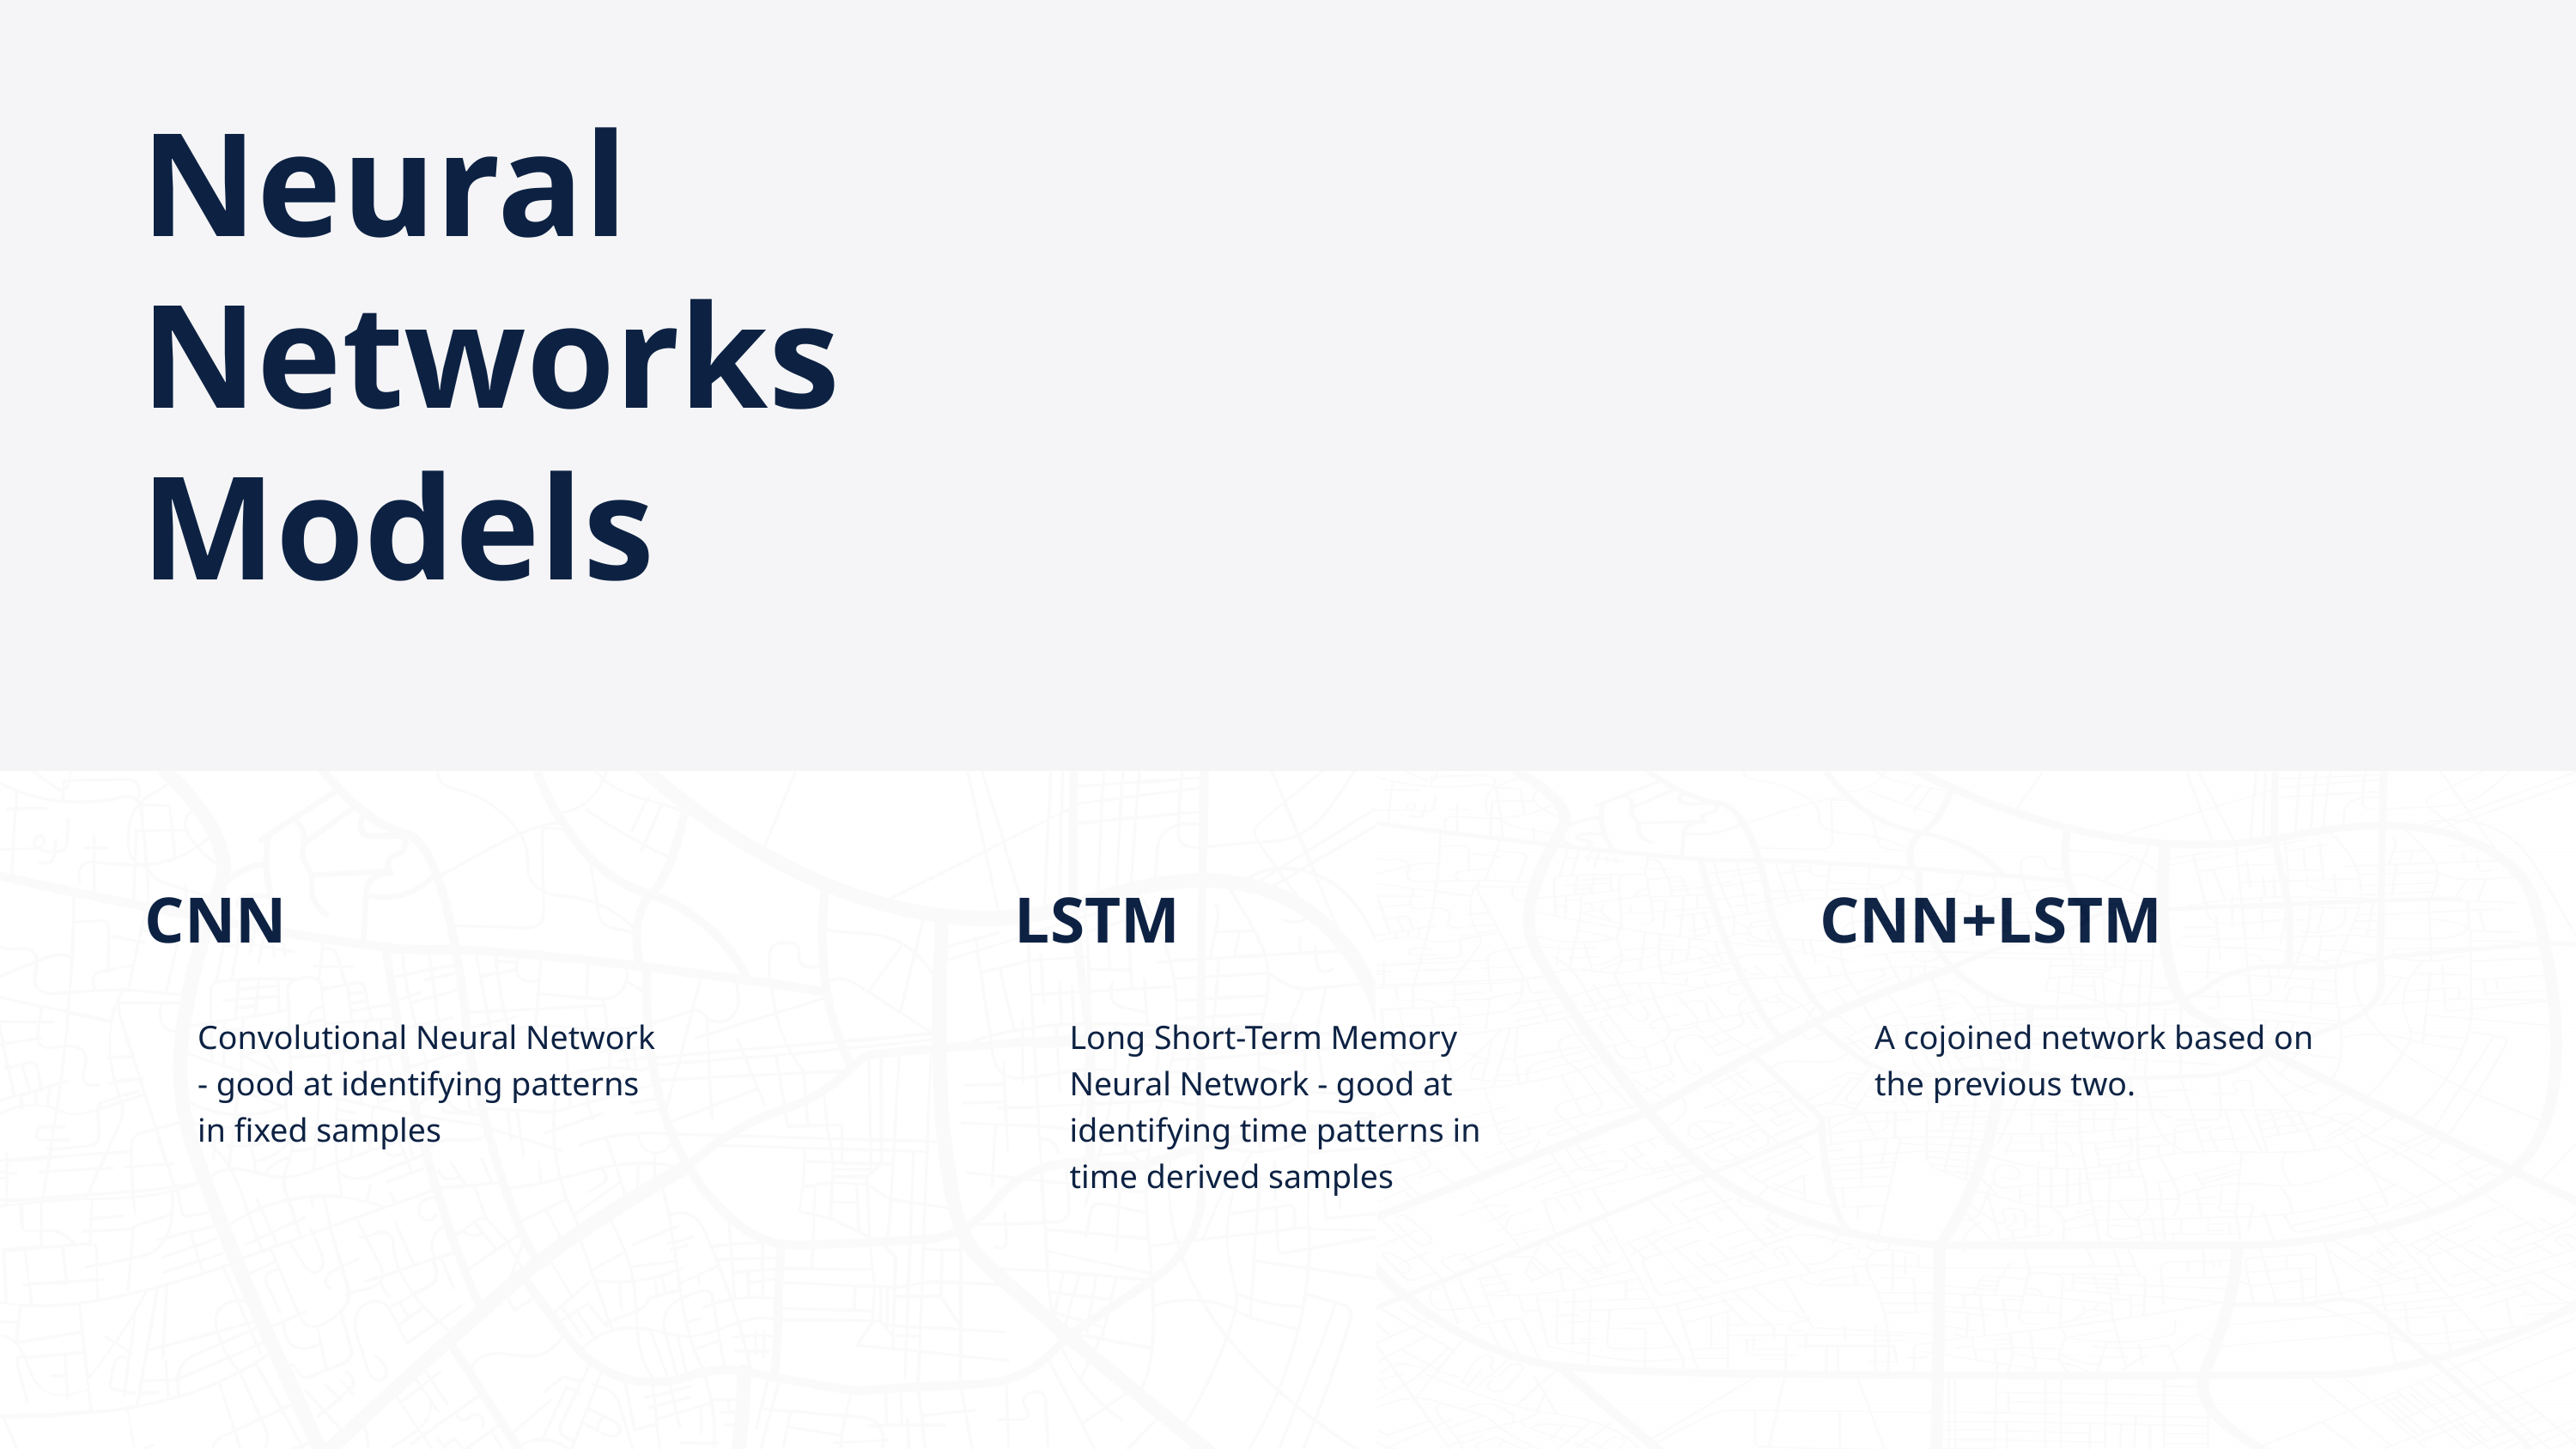

Neural Networks Models
CNN
LSTM
CNN+LSTM
Convolutional Neural Network - good at identifying patterns in fixed samples
Long Short-Term Memory Neural Network - good at identifying time patterns in time derived samples
A cojoined network based on the previous two.